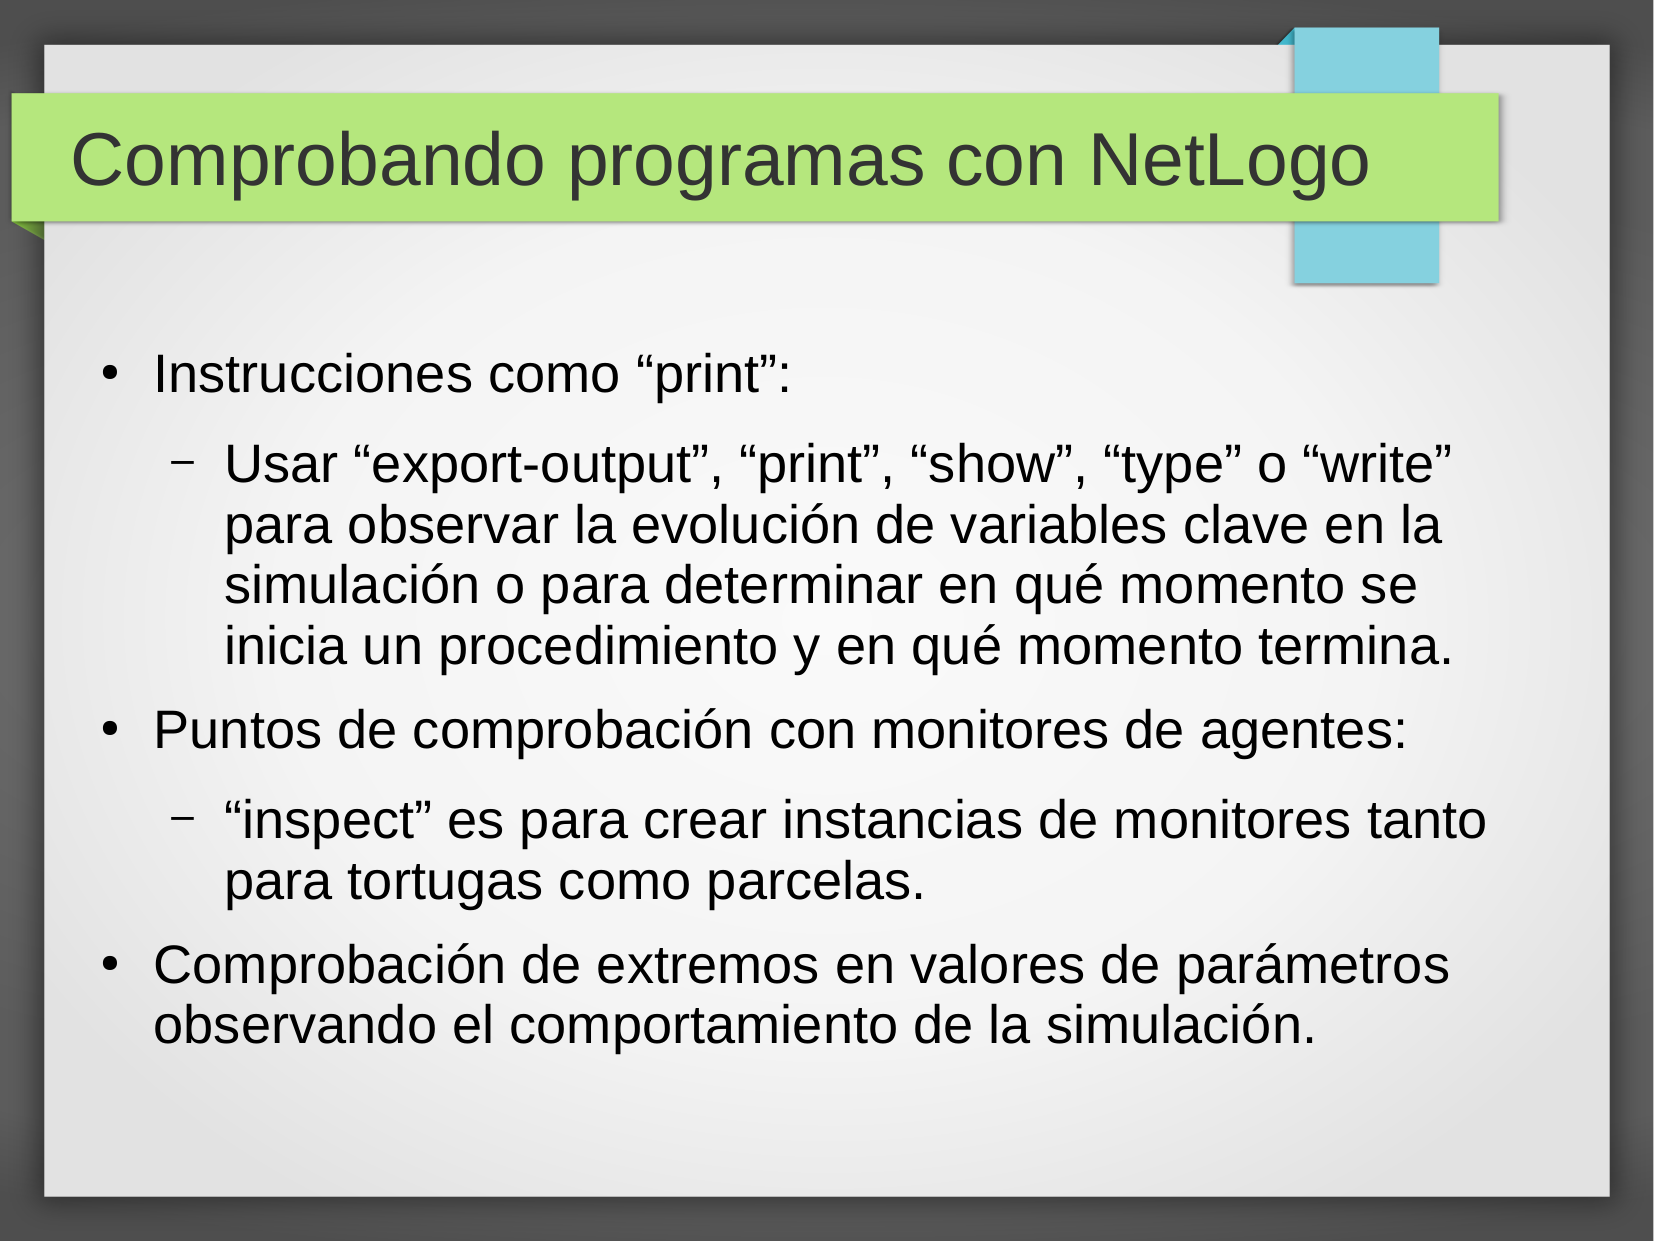

# Comprobando programas con NetLogo
Instrucciones como “print”:
Usar “export-output”, “print”, “show”, “type” o “write” para observar la evolución de variables clave en la simulación o para determinar en qué momento se inicia un procedimiento y en qué momento termina.
Puntos de comprobación con monitores de agentes:
“inspect” es para crear instancias de monitores tanto para tortugas como parcelas.
Comprobación de extremos en valores de parámetros observando el comportamiento de la simulación.